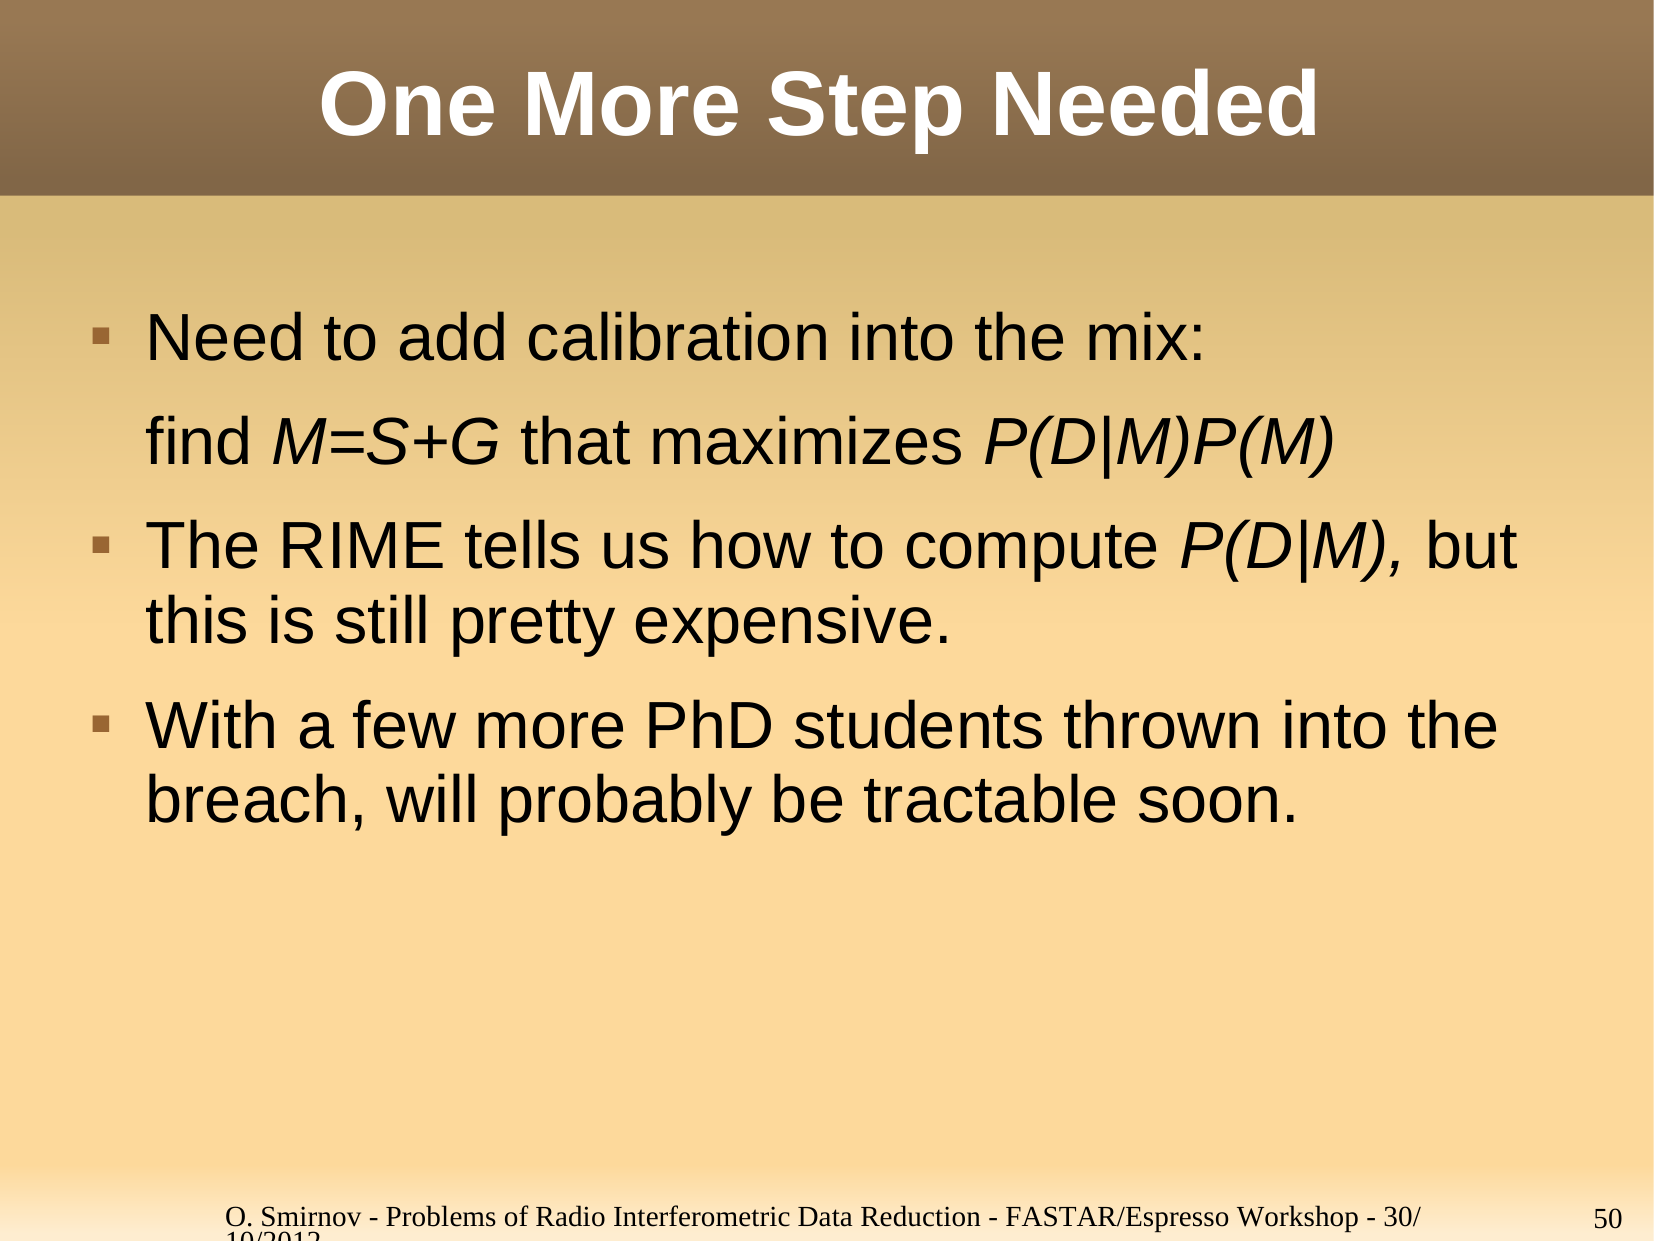

# One More Step Needed
Need to add calibration into the mix:
find M=S+G that maximizes P(D|M)P(M)
The RIME tells us how to compute P(D|M), but this is still pretty expensive.
With a few more PhD students thrown into the breach, will probably be tractable soon.
O. Smirnov - Problems of Radio Interferometric Data Reduction - FASTAR/Espresso Workshop - 30/10/2012
50